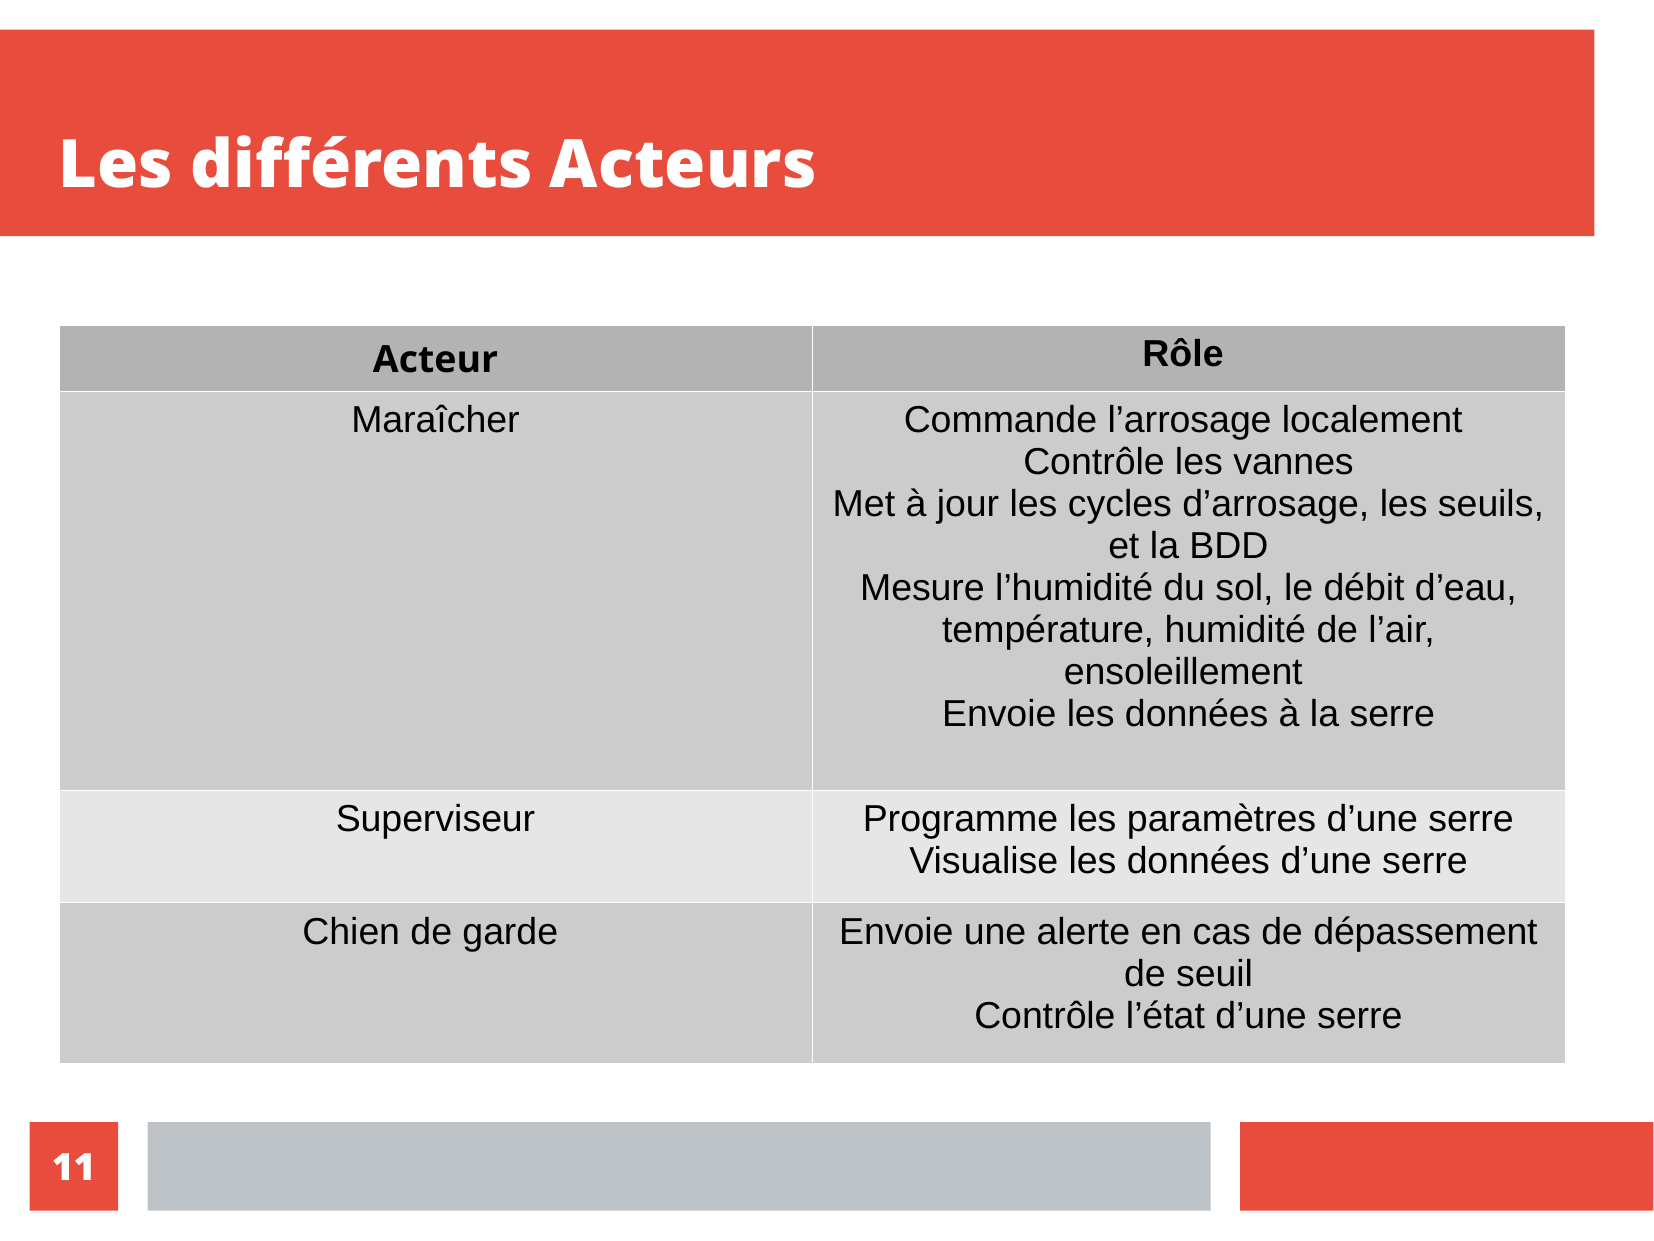

# Les différents Acteurs
| Acteur | Rôle |
| --- | --- |
| Maraîcher | Commande l’arrosage localement Contrôle les vannes Met à jour les cycles d’arrosage, les seuils, et la BDD Mesure l’humidité du sol, le débit d’eau, température, humidité de l’air, ensoleillement Envoie les données à la serre |
| Superviseur | Programme les paramètres d’une serre Visualise les données d’une serre |
| Chien de garde | Envoie une alerte en cas de dépassement de seuil Contrôle l’état d’une serre |
11